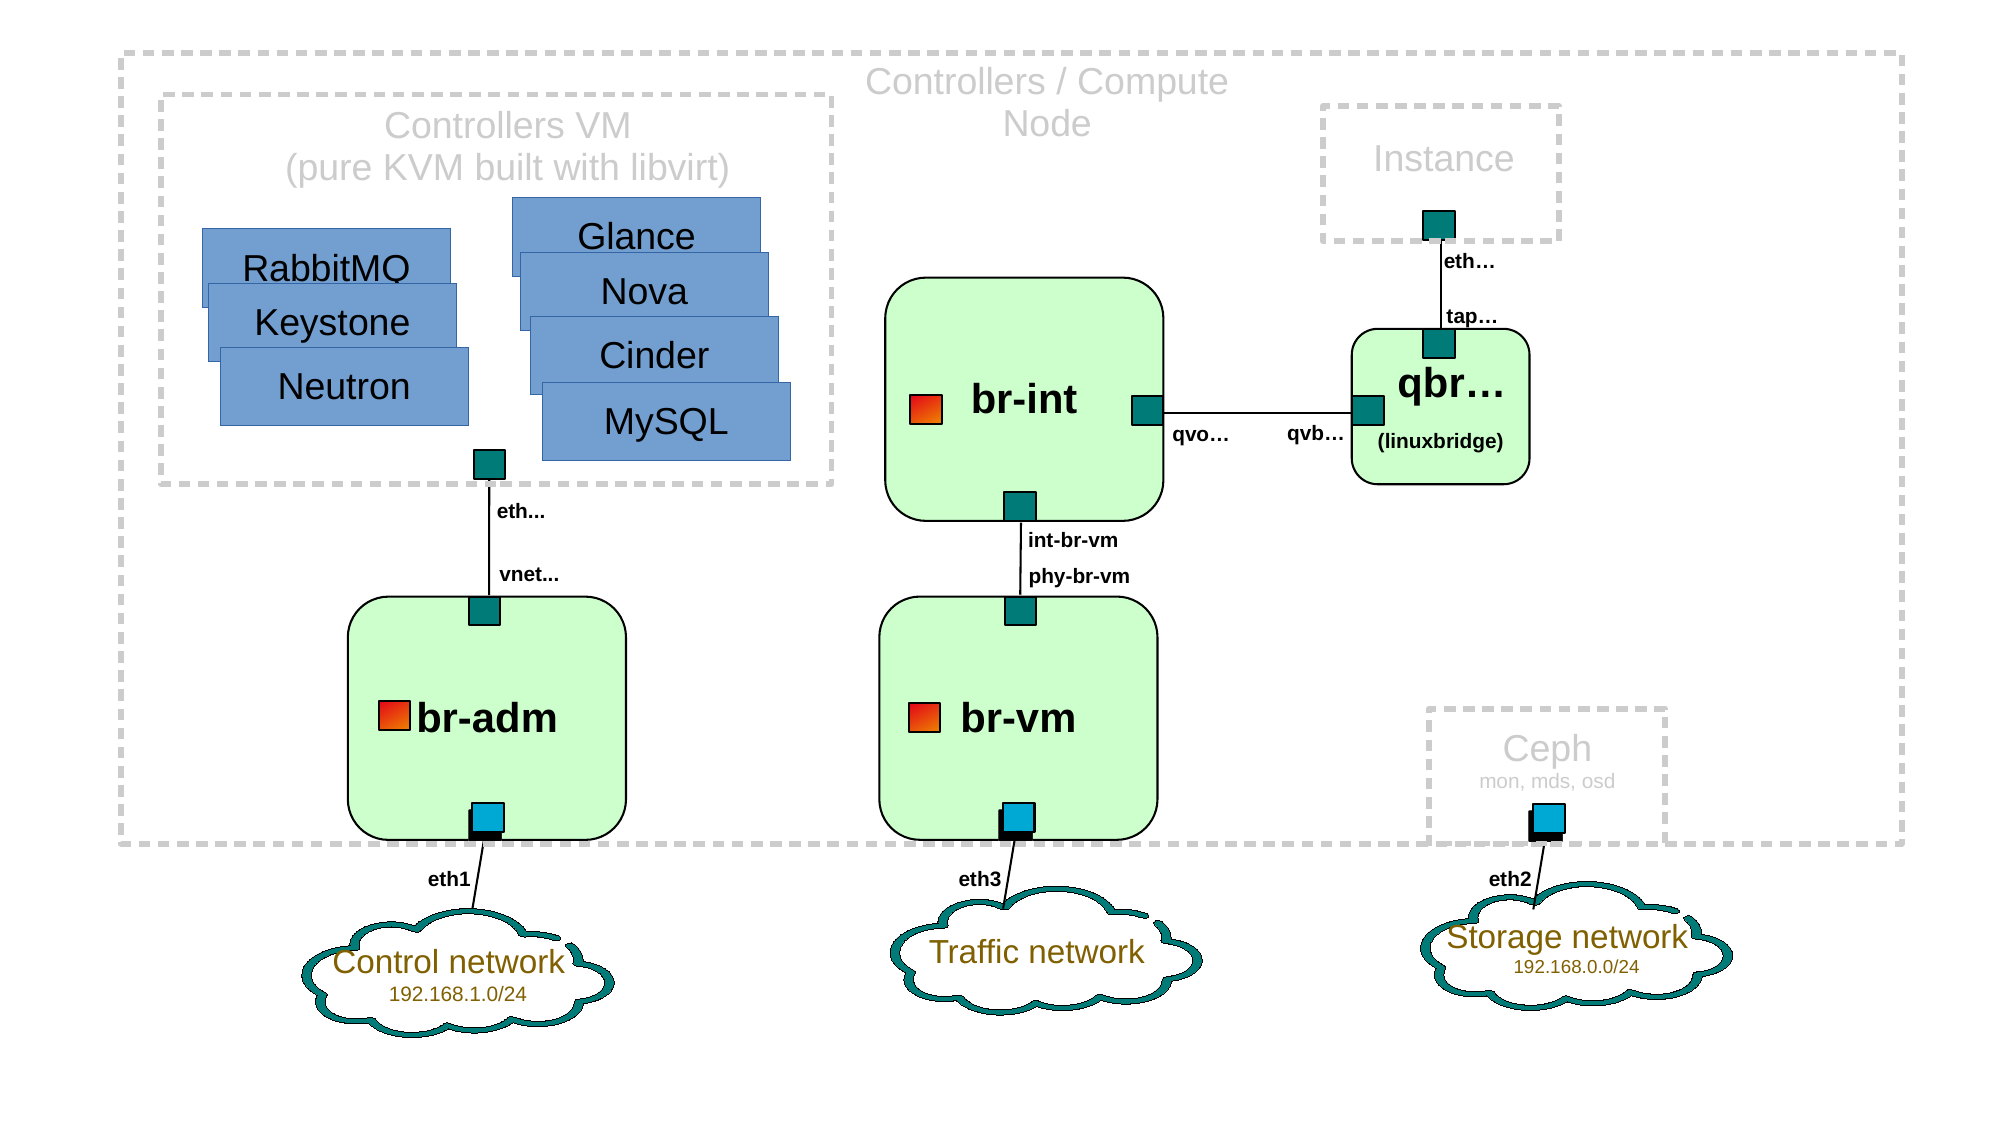

Controllers / Compute Node
Controllers VM
(pure KVM built with libvirt)
Glance
RabbitMQ
Nova
Keystone
Cinder
Neutron
MySQL
Instance
eth…
br-int
tap…
 qbr…
(linuxbridge)
qvb…
qvo…
eth...
int-br-vm
vnet...
phy-br-vm
br-vm
br-adm
Ceph
mon, mds, osd
eth1
eth3
eth2
Storage network
192.168.0.0/24
Traffic network
Control network
192.168.1.0/24